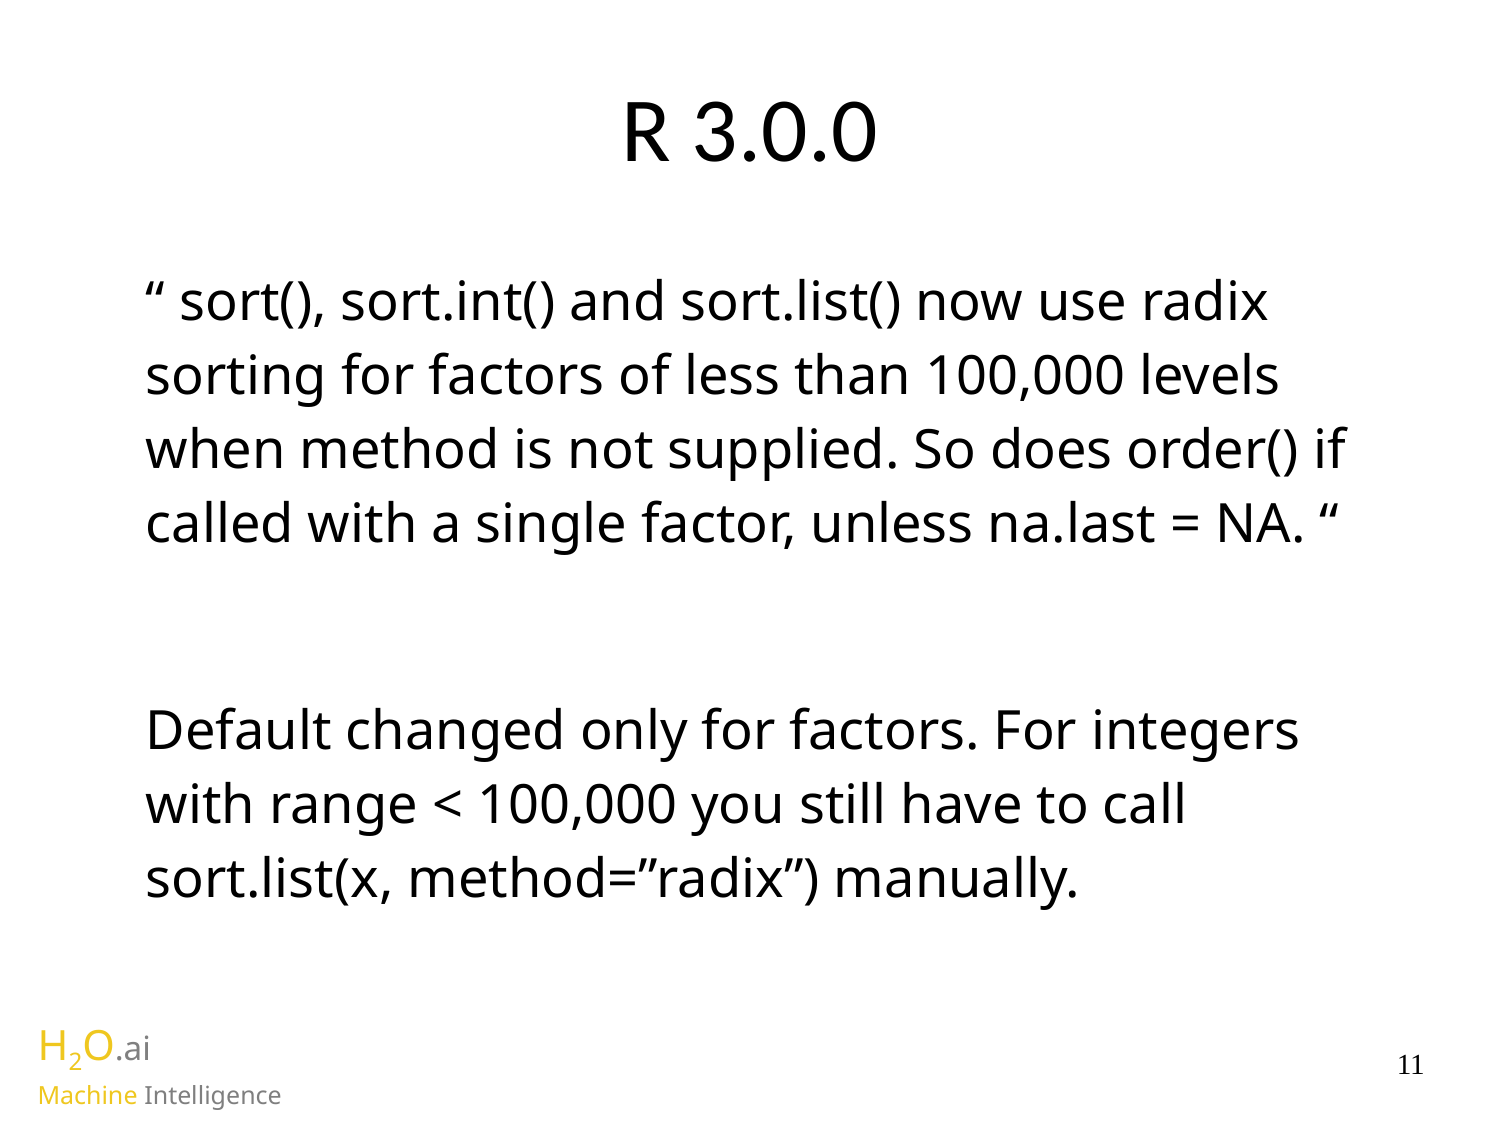

# R 3.0.0
“ sort(), sort.int() and sort.list() now use radix sorting for factors of less than 100,000 levels when method is not supplied. So does order() if called with a single factor, unless na.last = NA. “
Default changed only for factors. For integers with range < 100,000 you still have to call sort.list(x, method=”radix”) manually.
11